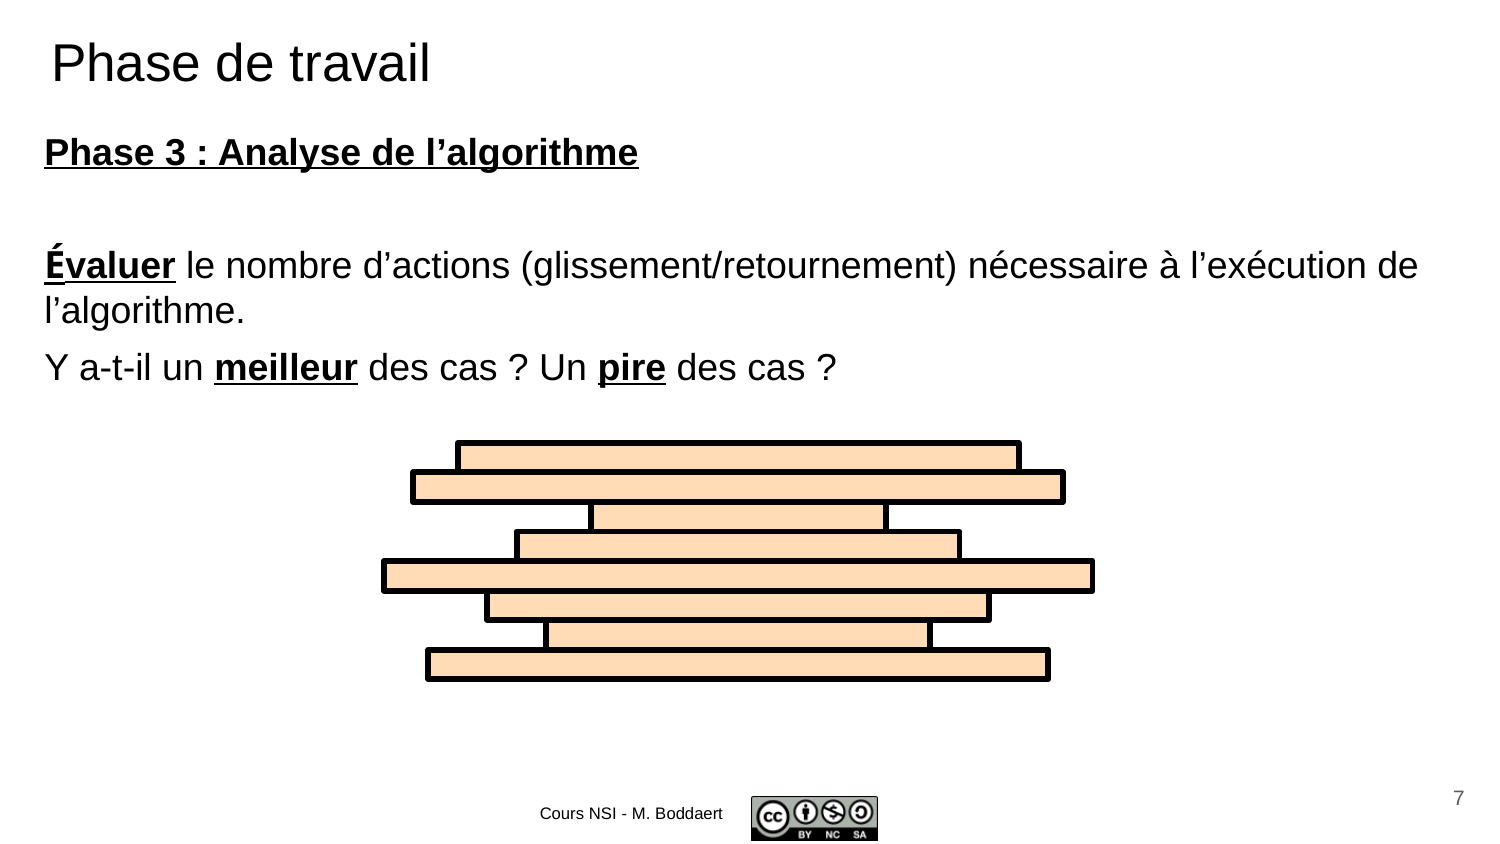

# Phase de travail
Phase 3 : Analyse de l’algorithme
Évaluer le nombre d’actions (glissement/retournement) nécessaire à l’exécution de l’algorithme.
Y a-t-il un meilleur des cas ? Un pire des cas ?